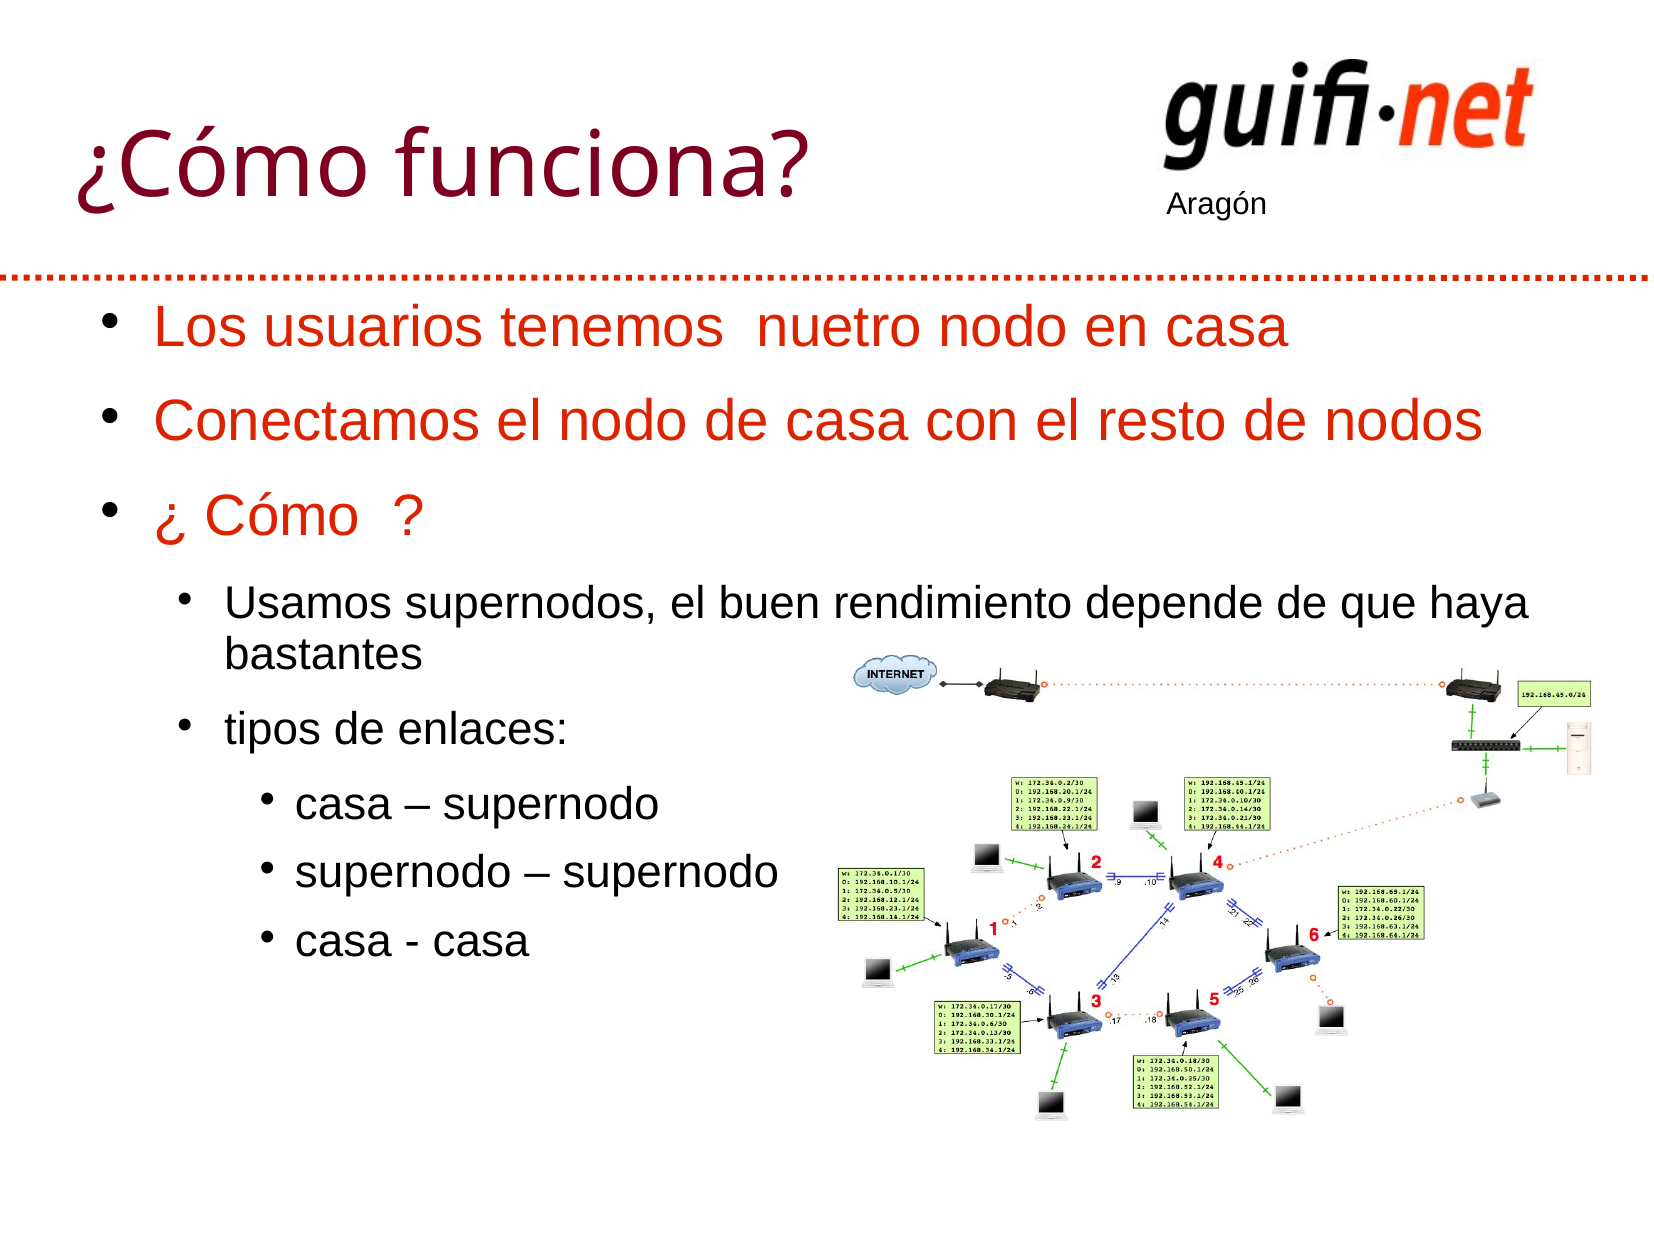

# ¿Cómo funciona?
Los usuarios tenemos nuetro nodo en casa
Conectamos el nodo de casa con el resto de nodos
¿ Cómo ?
Usamos supernodos, el buen rendimiento depende de que haya bastantes
tipos de enlaces:
casa – supernodo
supernodo – supernodo
casa - casa